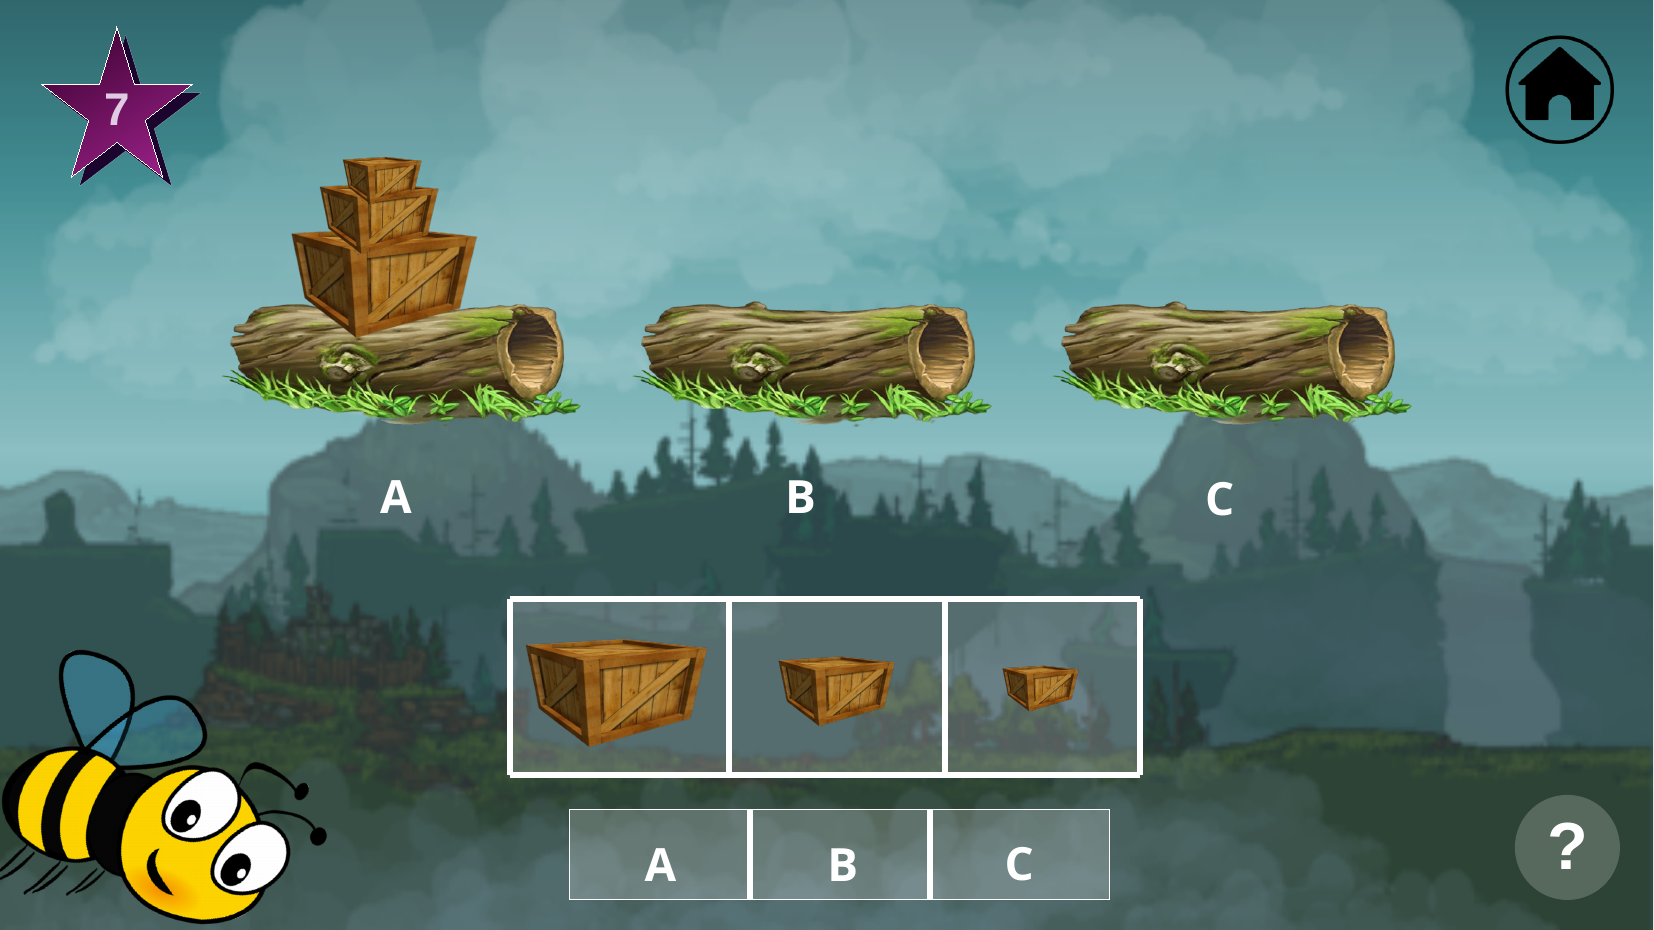

7
A
B
C
?
C
A
B